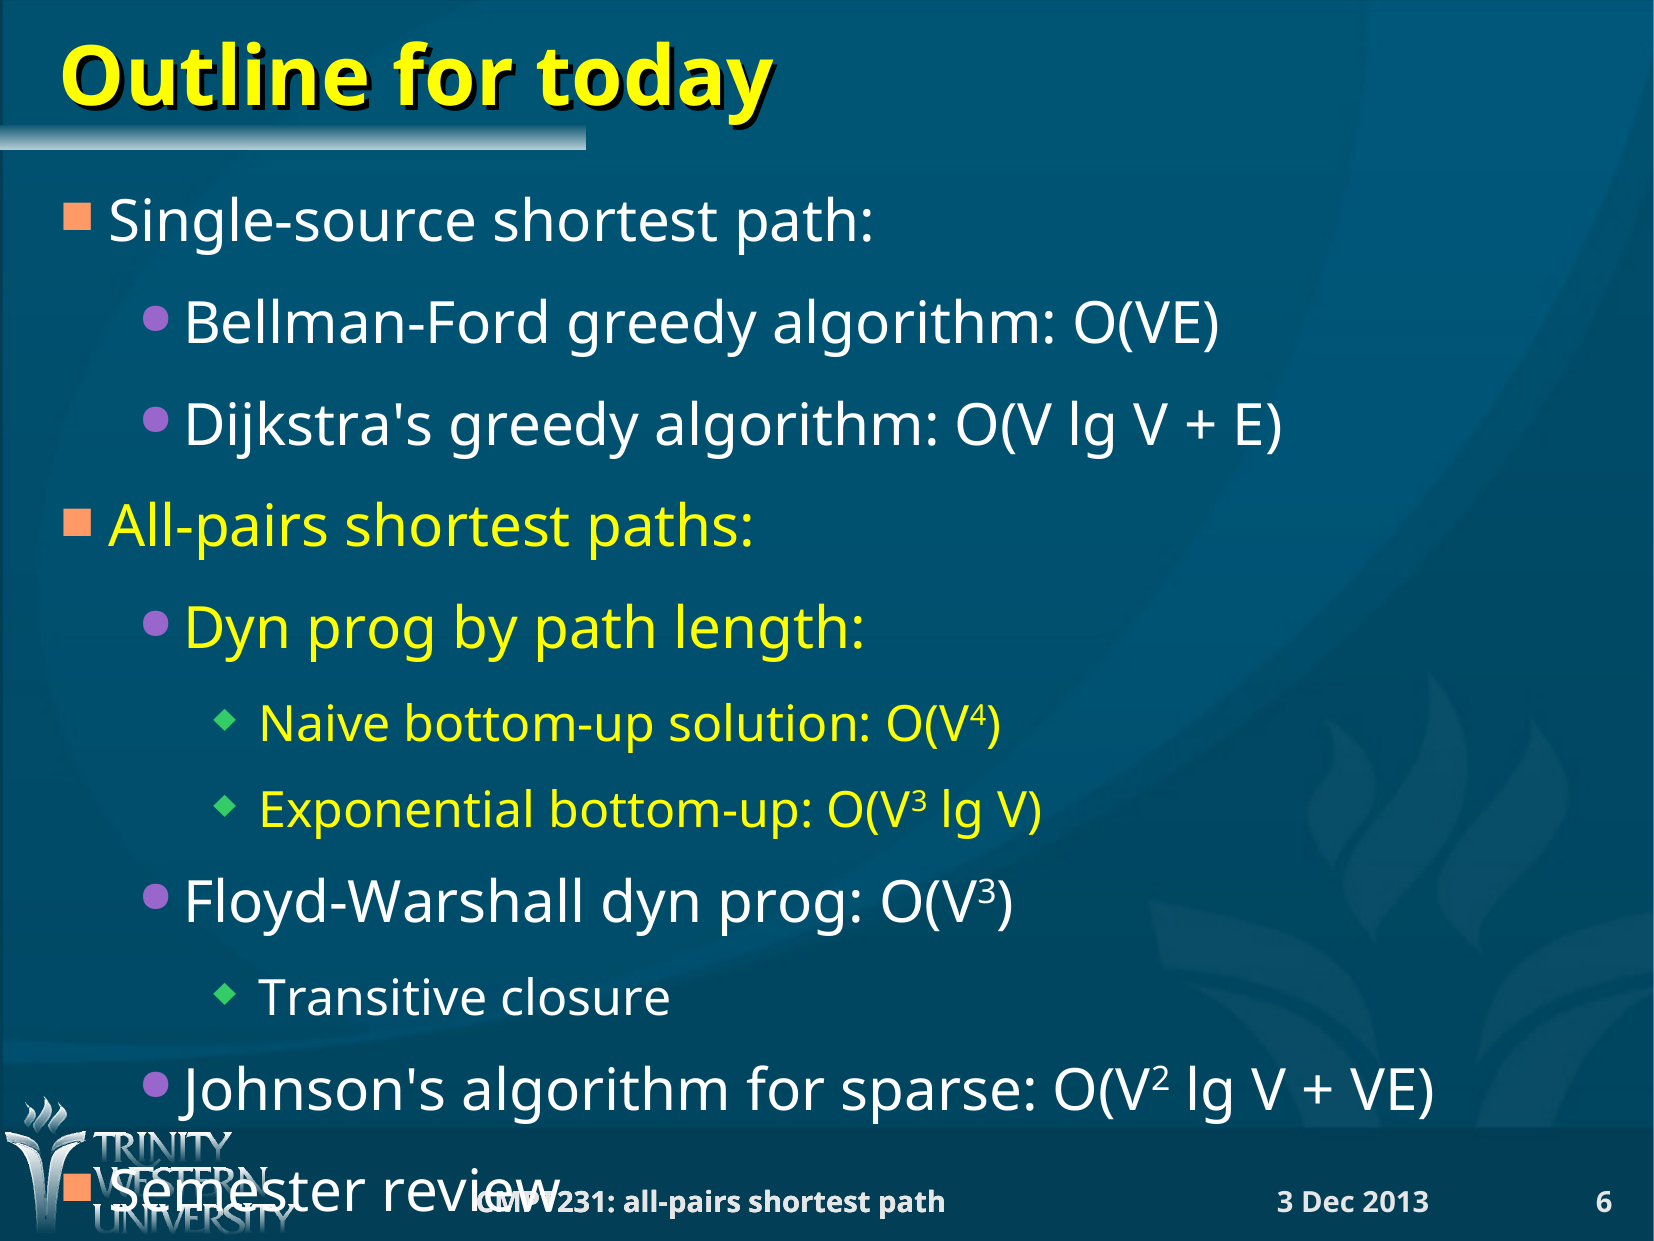

# Outline for today
Single-source shortest path:
Bellman-Ford greedy algorithm: O(VE)
Dijkstra's greedy algorithm: O(V lg V + E)
All-pairs shortest paths:
Dyn prog by path length:
Naive bottom-up solution: O(V4)
Exponential bottom-up: O(V3 lg V)
Floyd-Warshall dyn prog: O(V3)
Transitive closure
Johnson's algorithm for sparse: O(V2 lg V + VE)
Semester review
CMPT231: all-pairs shortest path
3 Dec 2013
6